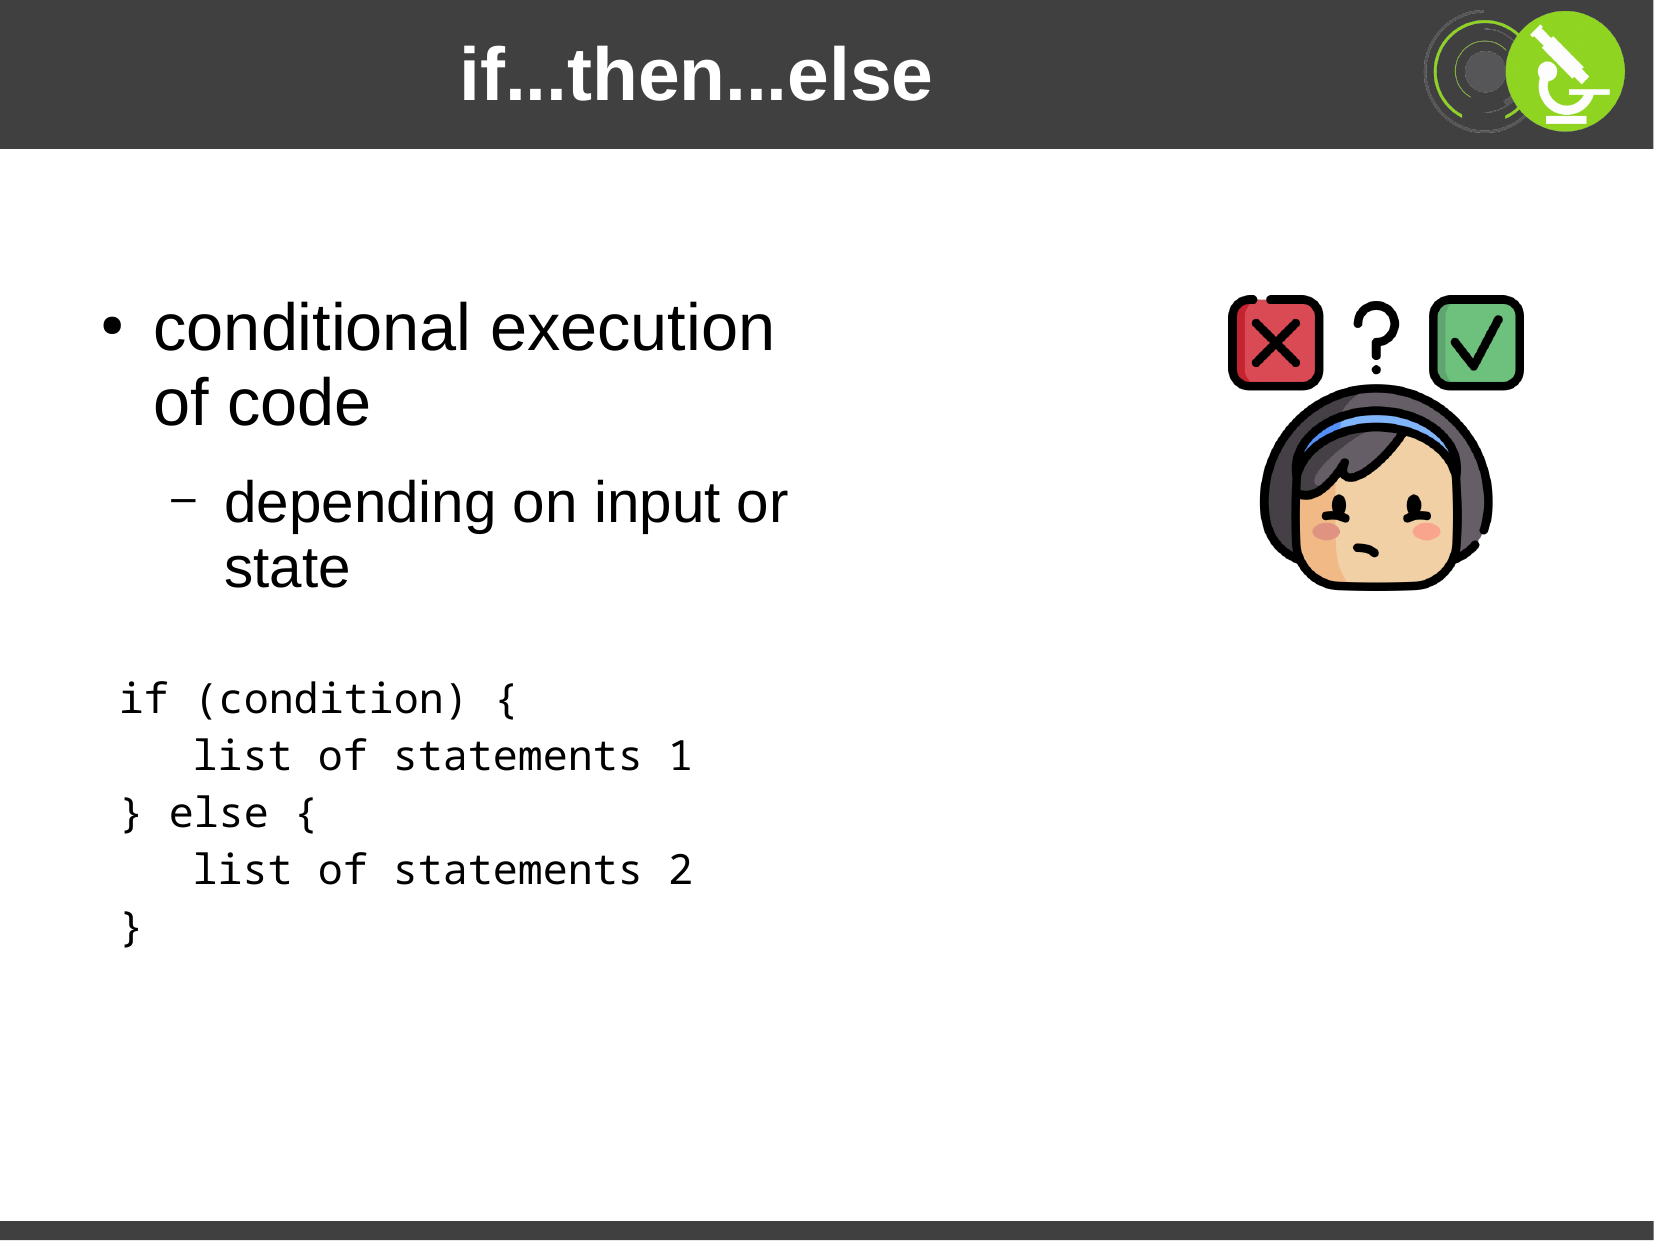

# if...then...else
conditional execution of code
depending on input or state
if (condition) {
	list of statements 1
} else {
	list of statements 2
}